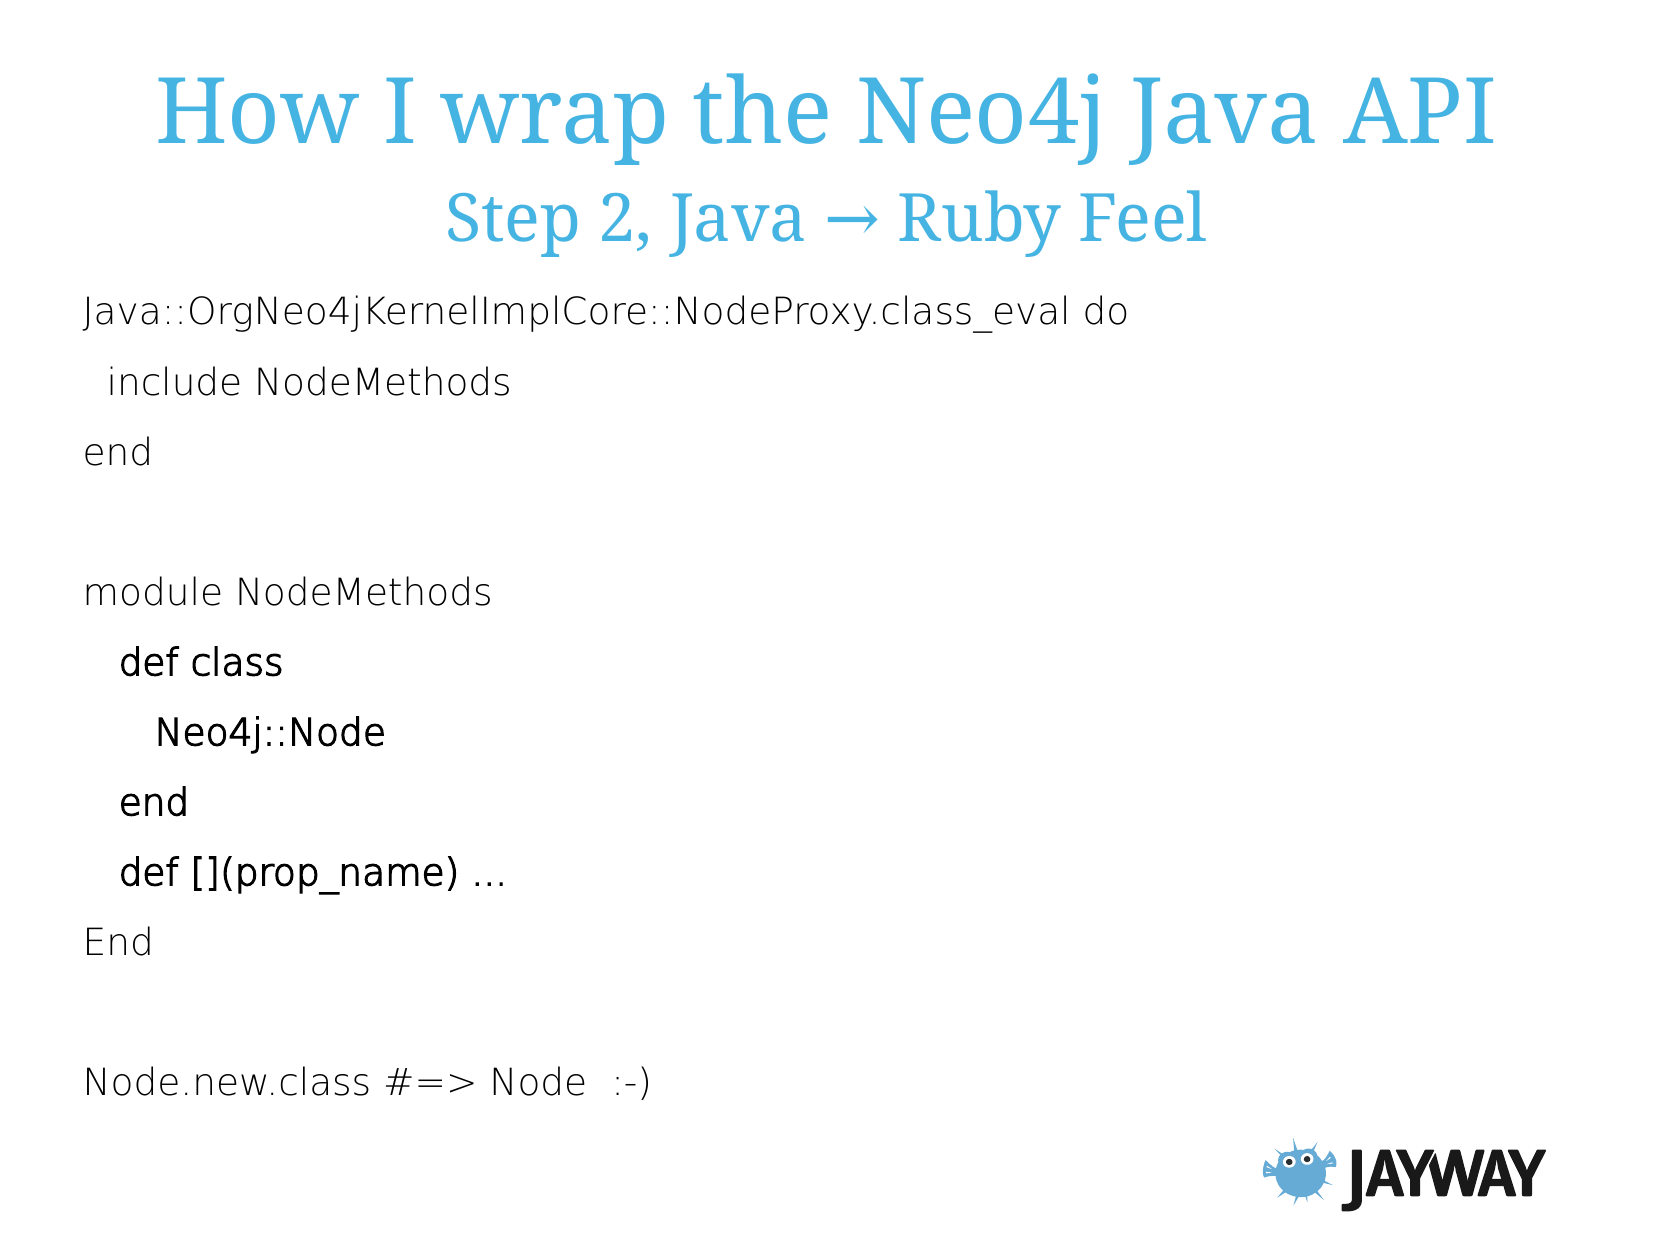

# How I wrap the Neo4j Java API Step 2, Java → Ruby Feel
Java::OrgNeo4jKernelImplCore::NodeProxy.class_eval do
 include NodeMethods
end
module NodeMethods
 def class
 Neo4j::Node
 end
 def [](prop_name) ...
End
Node.new.class #=> Node :-)